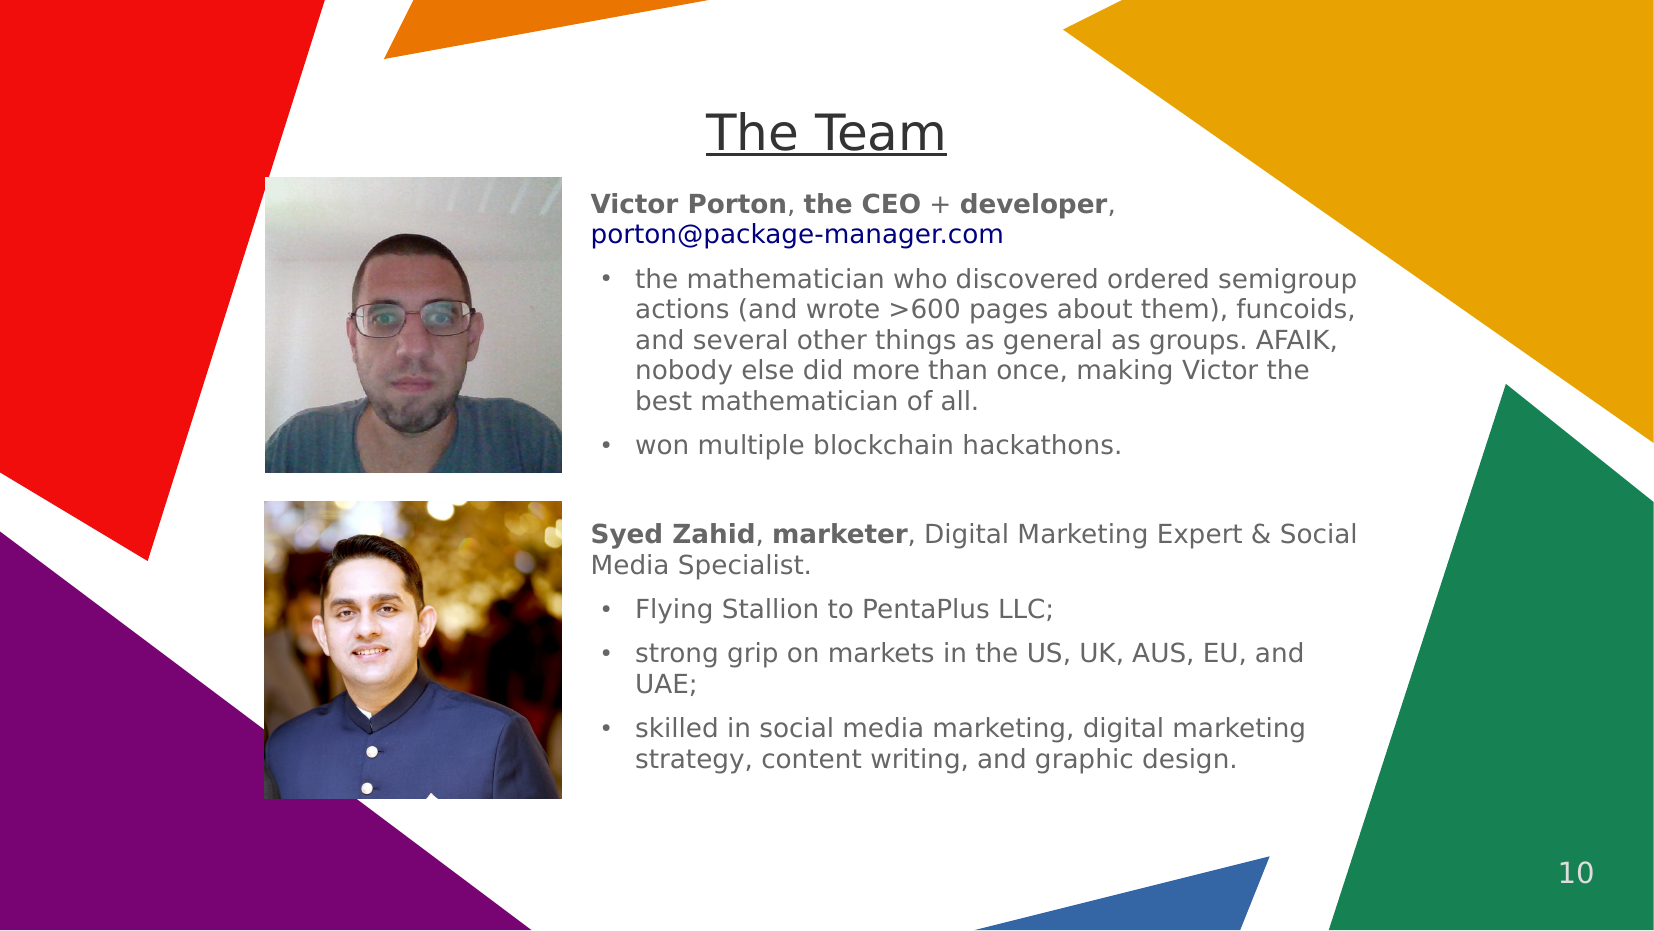

# The Team
Victor Porton, the CEO + developer,
porton@package-manager.com
the mathematician who discovered ordered semigroup actions (and wrote >600 pages about them), funcoids, and several other things as general as groups. AFAIK, nobody else did more than once, making Victor the best mathematician of all.
won multiple blockchain hackathons.
Syed Zahid, marketer, Digital Marketing Expert & Social Media Specialist.
Flying Stallion to PentaPlus LLC;
strong grip on markets in the US, UK, AUS, EU, and UAE;
skilled in social media marketing, digital marketing strategy, content writing, and graphic design.
10